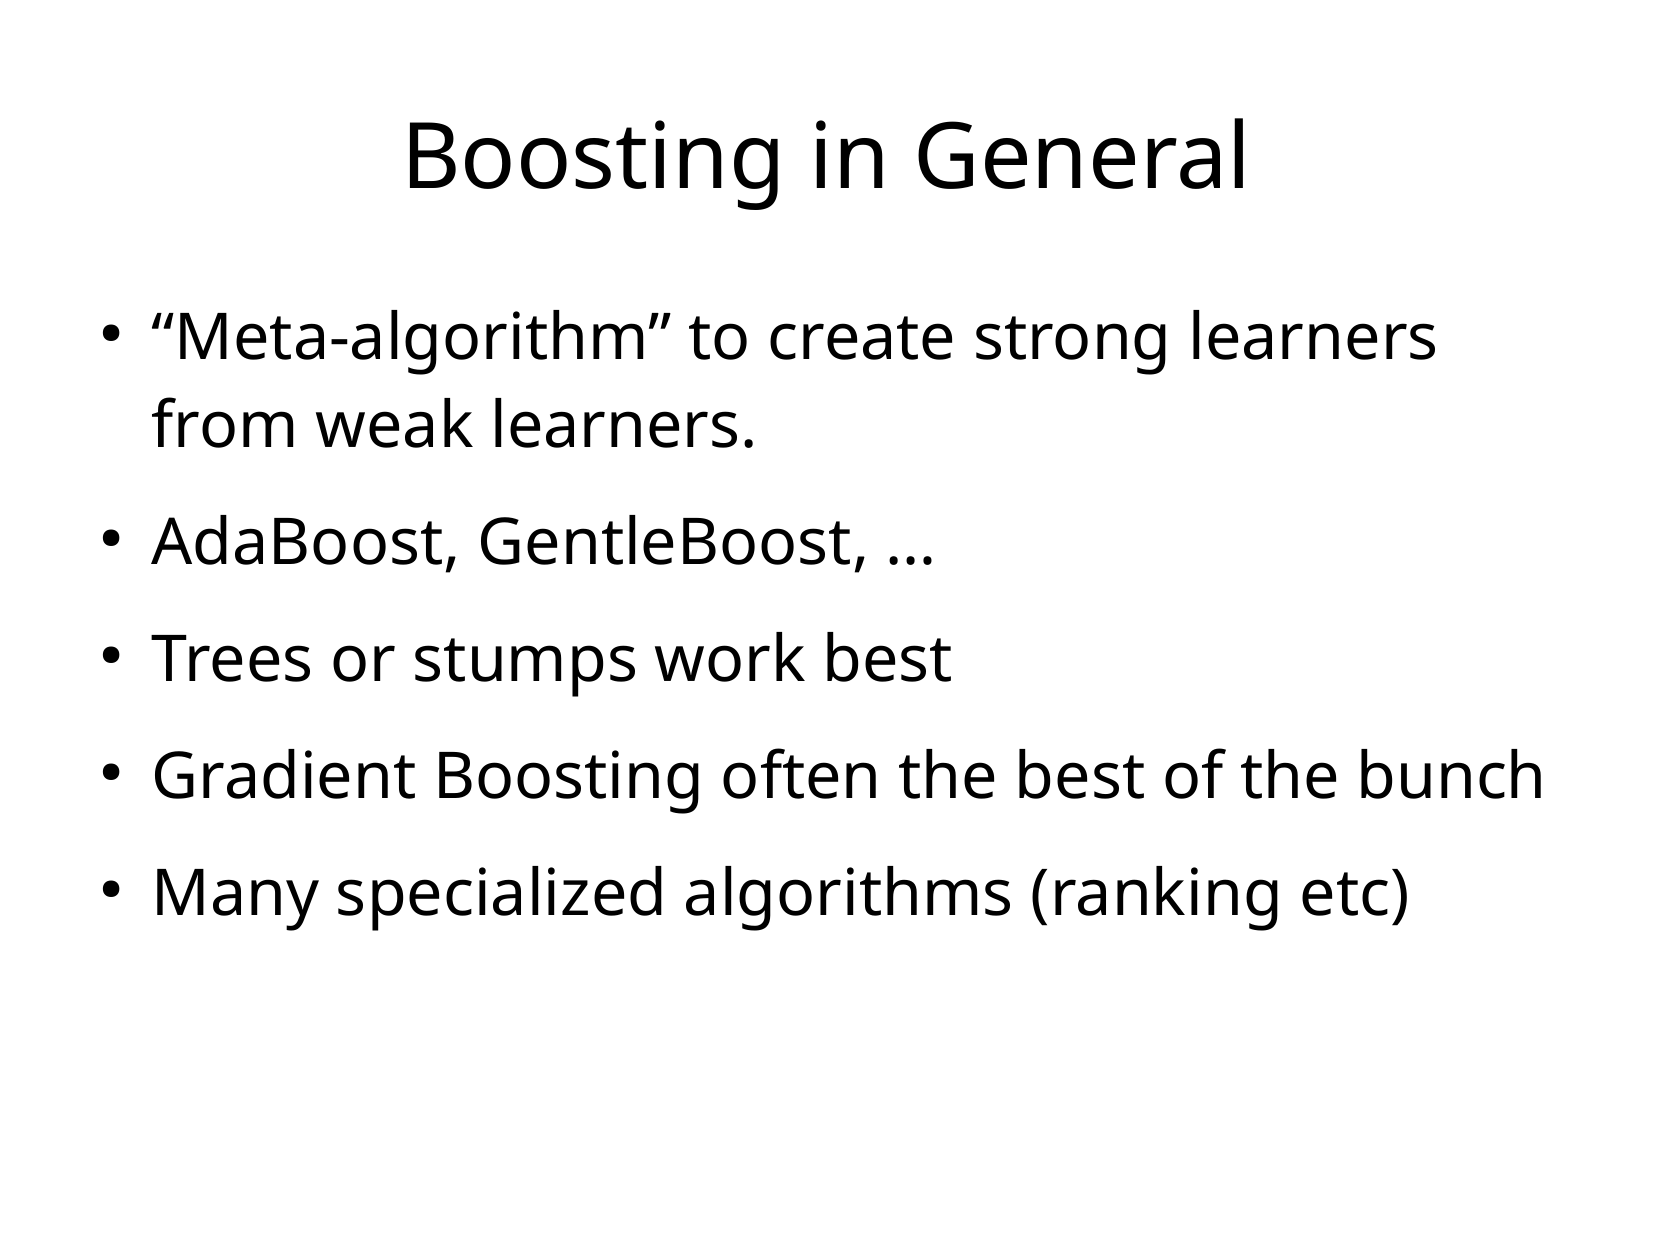

# Boosting in General
“Meta-algorithm” to create strong learners from weak learners.
AdaBoost, GentleBoost, …
Trees or stumps work best
Gradient Boosting often the best of the bunch
Many specialized algorithms (ranking etc)